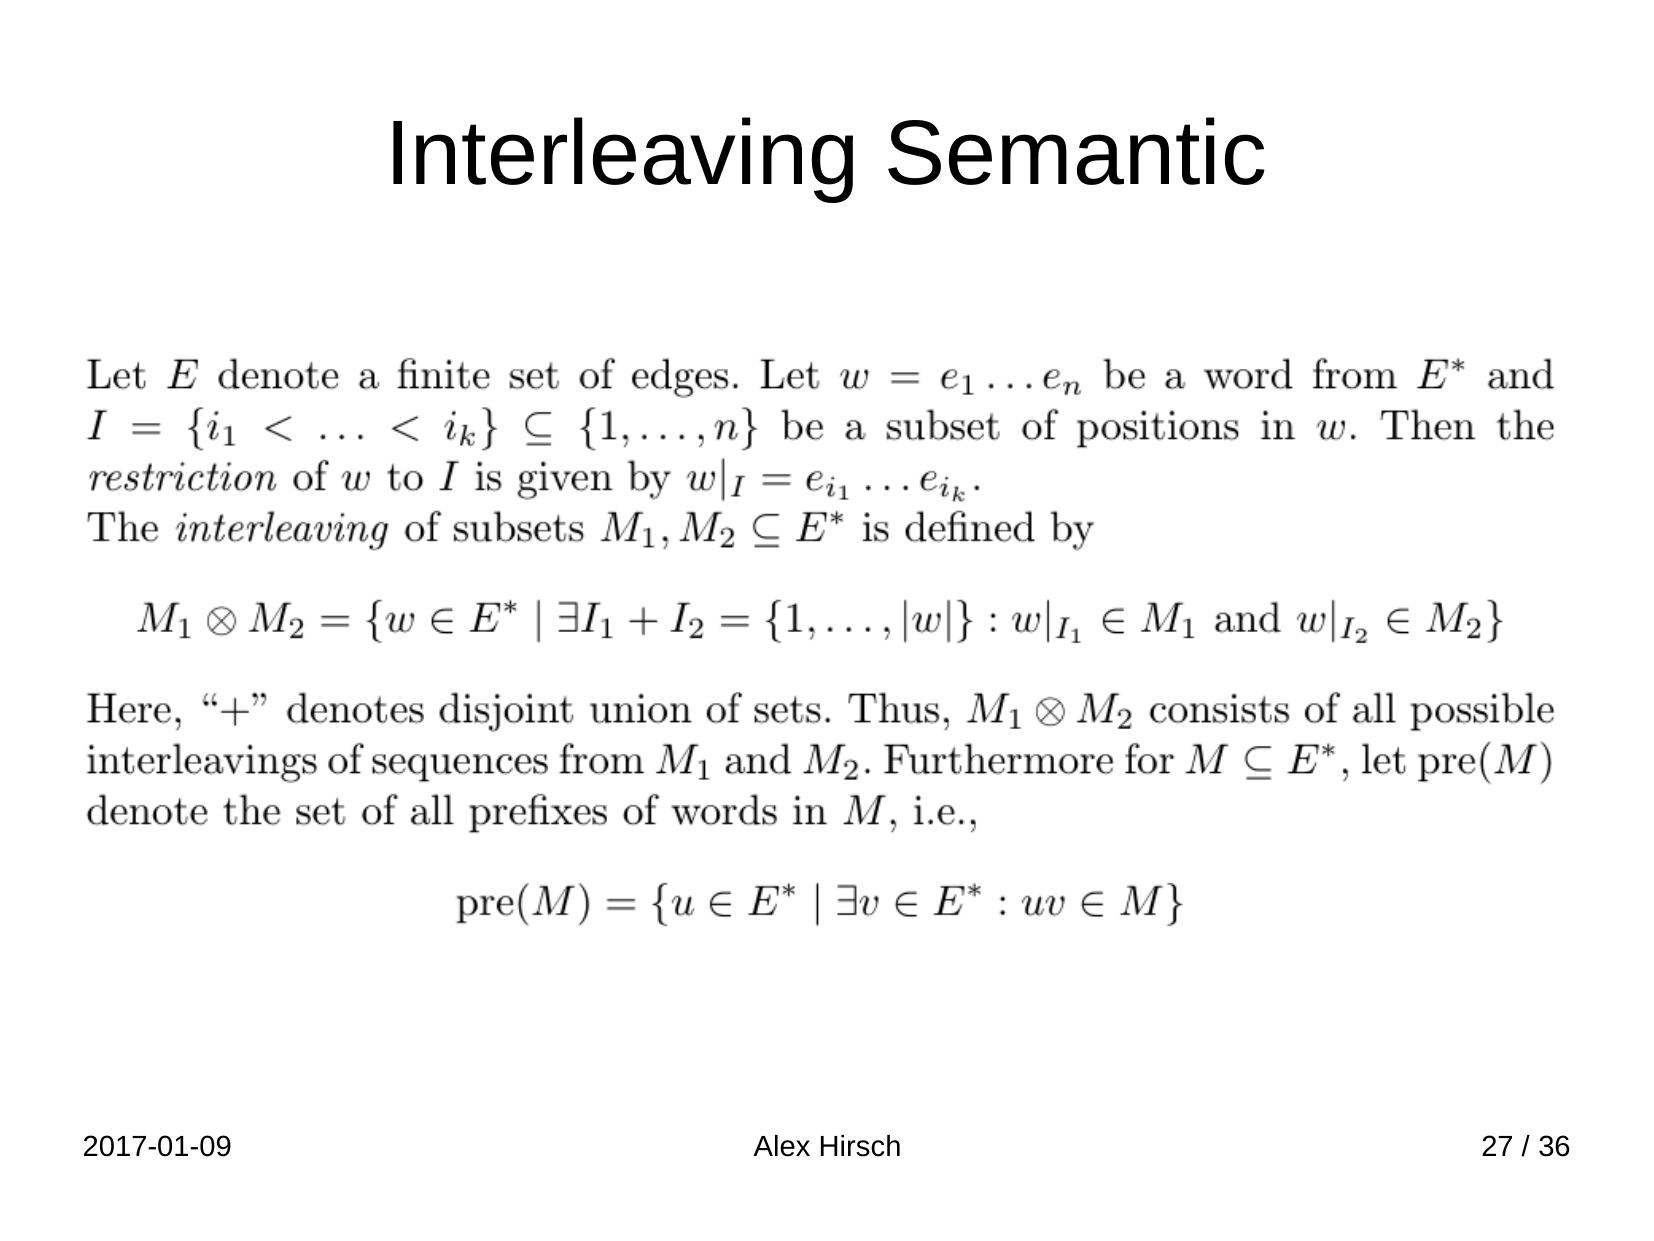

# Interleaving Semantic
2017-01-09
Alex Hirsch
27